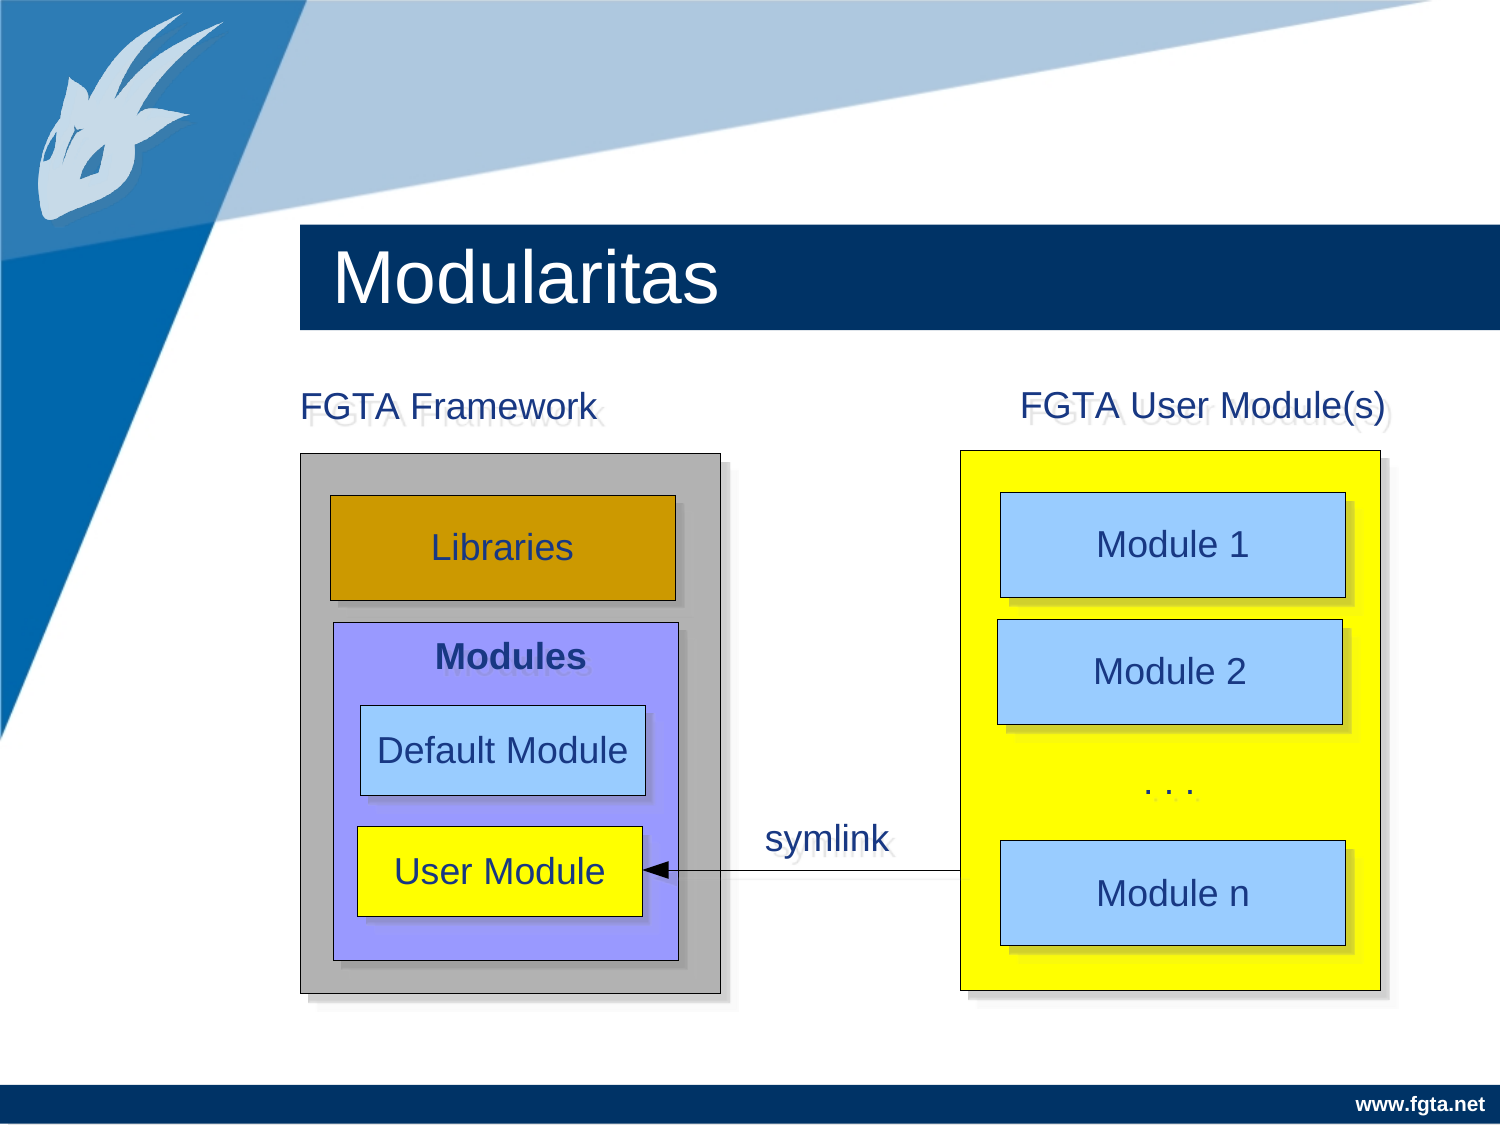

# Modularitas
FGTA User Module(s)
FGTA Framework
Module 1
Libraries
Module 2
Modules
Default Module
. . .
symlink
User Module
Module n